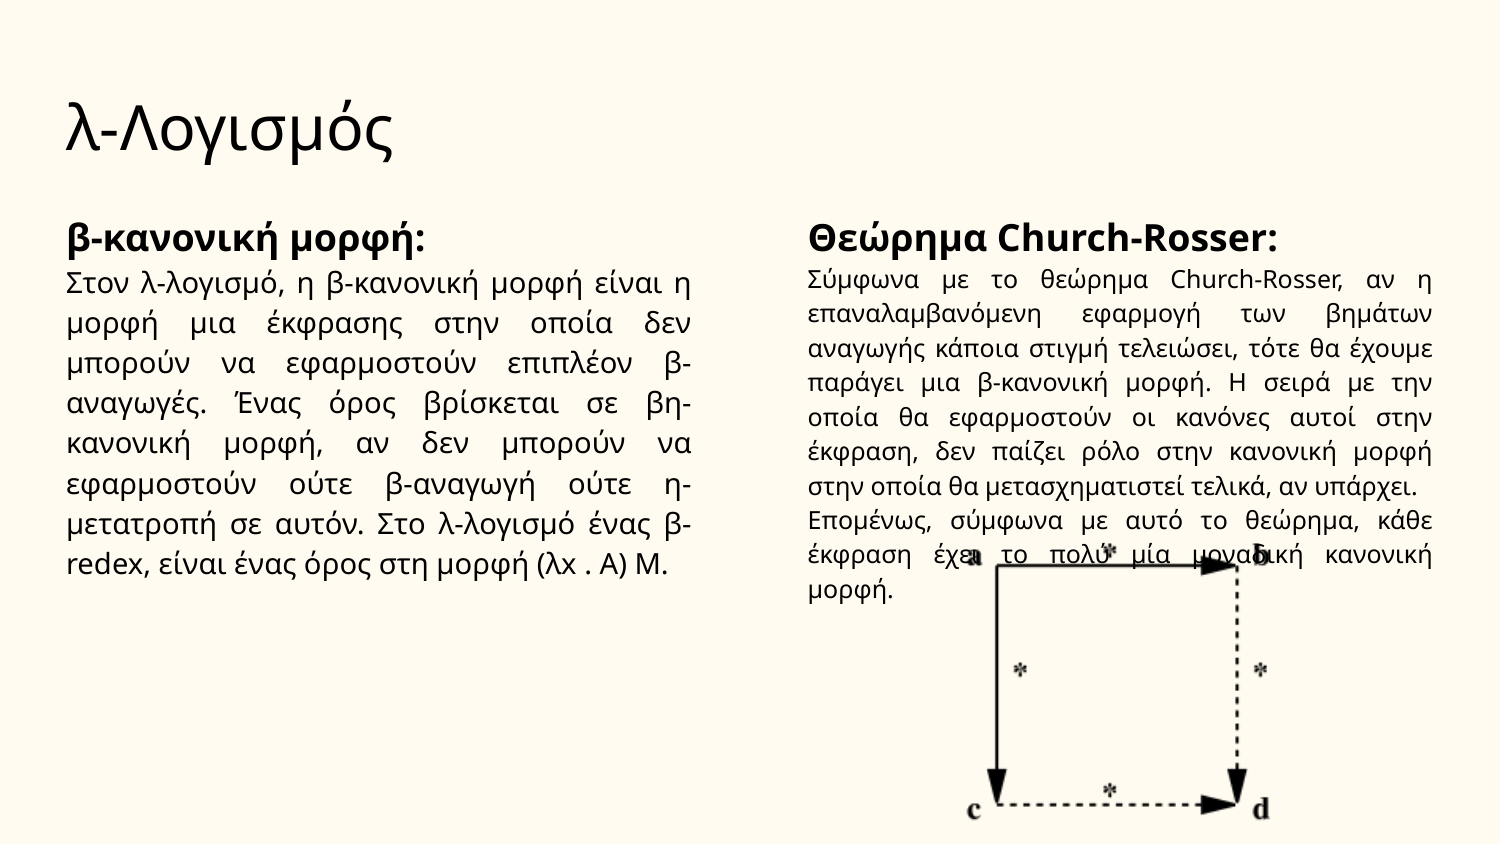

λ-Λογισμός
# β-κανονική μορφή:
Στον λ-λογισμό, η β-κανονική μορφή είναι η μορφή μια έκφρασης στην οποία δεν μπορούν να εφαρμοστούν επιπλέον β-αναγωγές. Ένας όρος βρίσκεται σε βη-κανονική μορφή, αν δεν μπορούν να εφαρμοστούν ούτε β-αναγωγή ούτε η-μετατροπή σε αυτόν. Στο λ-λογισμό ένας β-redex, είναι ένας όρος στη μορφή (λx . A) M.
Θεώρημα Church-Rosser:
Σύμφωνα με το θεώρημα Church-Rosser, αν η επαναλαμβανόμενη εφαρμογή των βημάτων αναγωγής κάποια στιγμή τελειώσει, τότε θα έχουμε παράγει μια β-κανονική μορφή. Η σειρά με την οποία θα εφαρμοστούν οι κανόνες αυτοί στην έκφραση, δεν παίζει ρόλο στην κανονική μορφή στην οποία θα μετασχηματιστεί τελικά, αν υπάρχει.
Επομένως, σύμφωνα με αυτό το θεώρημα, κάθε έκφραση έχει το πολύ μία μοναδική κανονική μορφή.